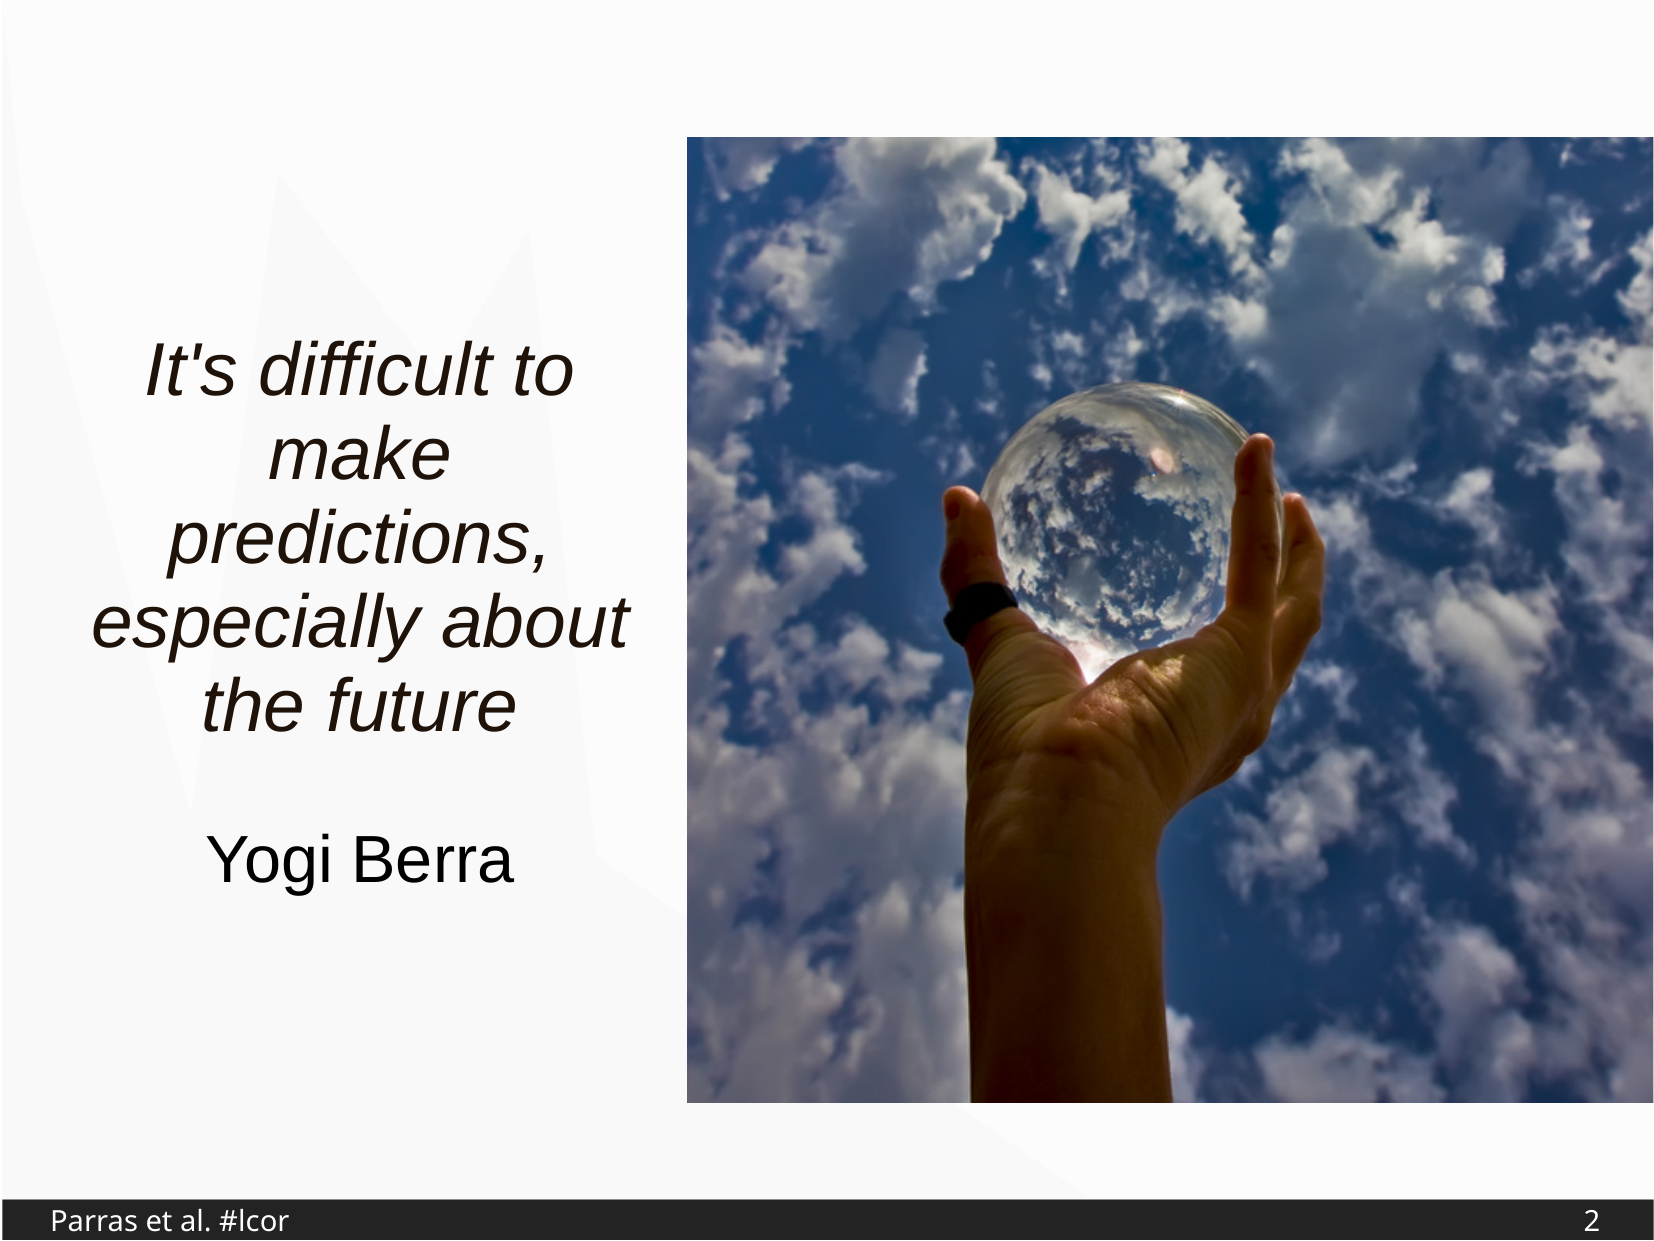

# It's difficult to make predictions, especially about the future
Yogi Berra
Parras et al. #lcor
2